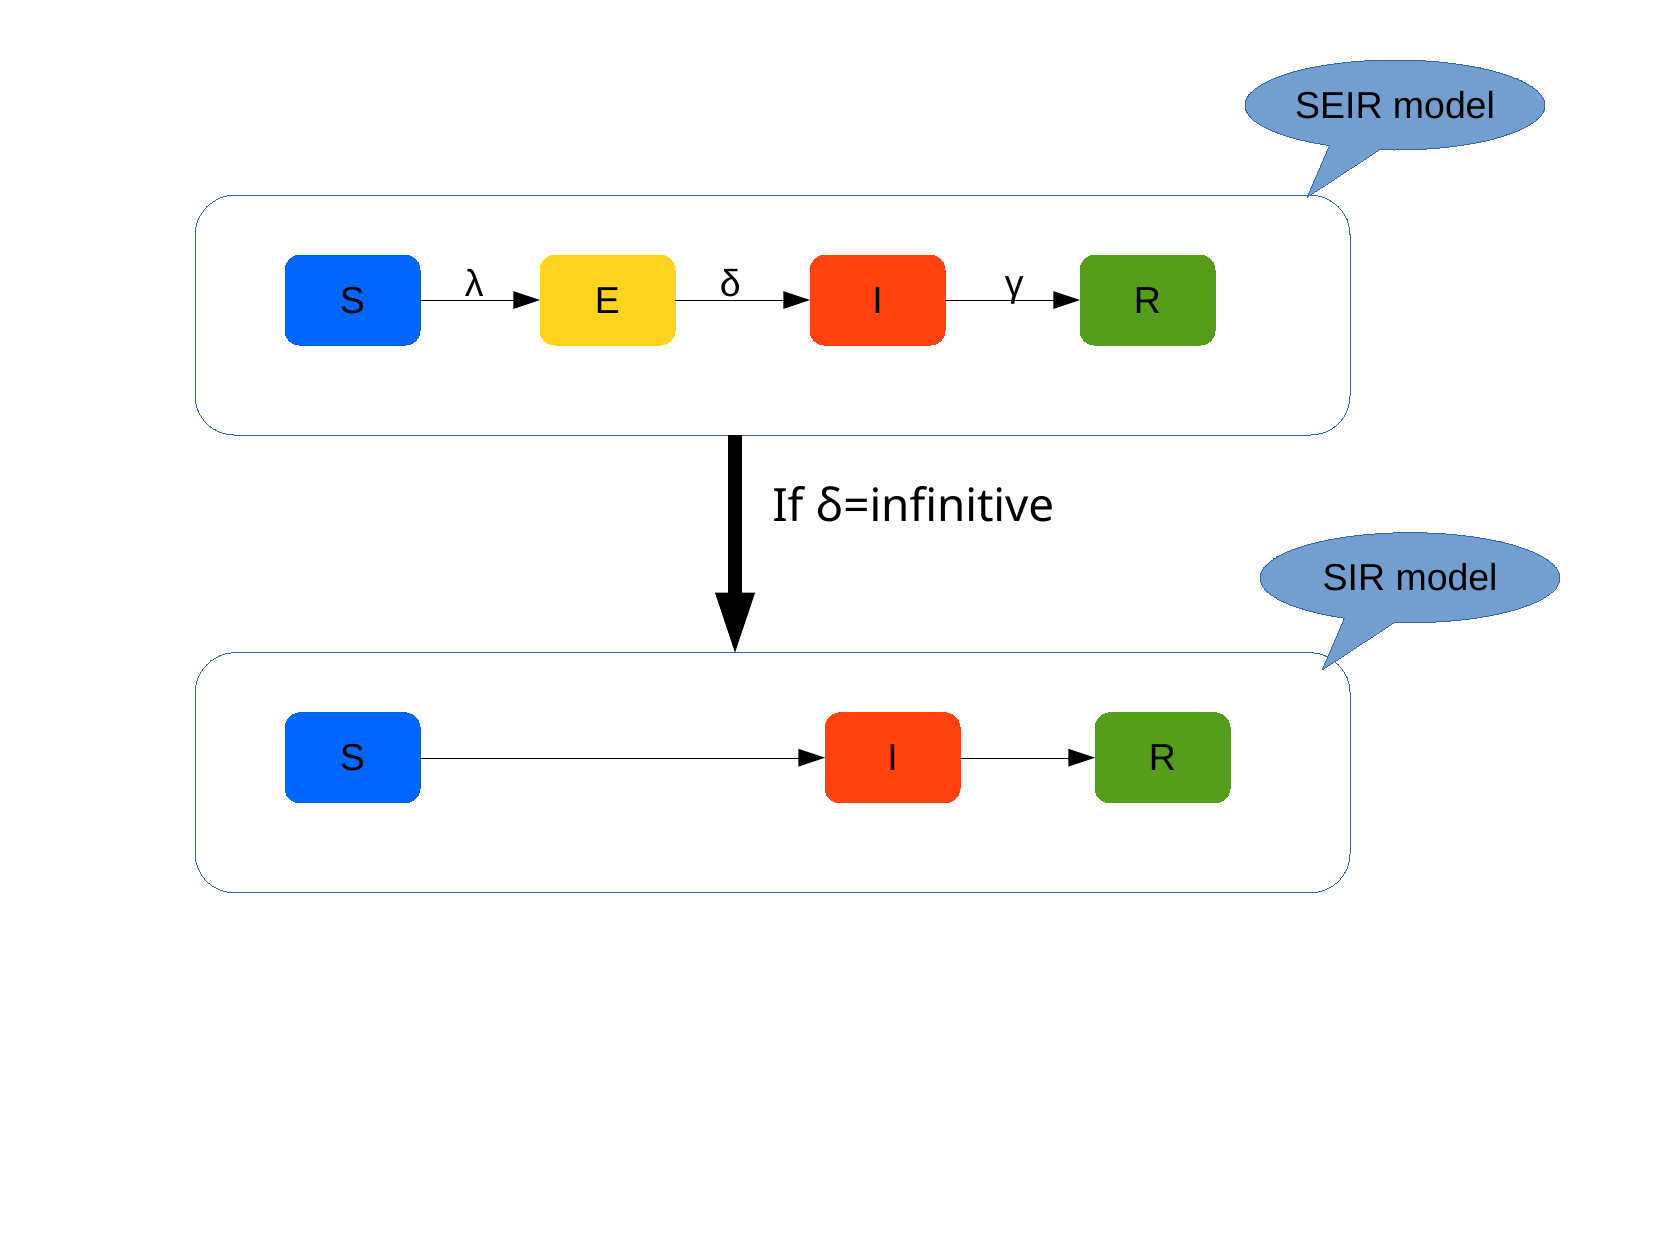

SEIR model
S
λ
E
δ
I
γ
R
If δ=infinitive
SIR model
S
I
R